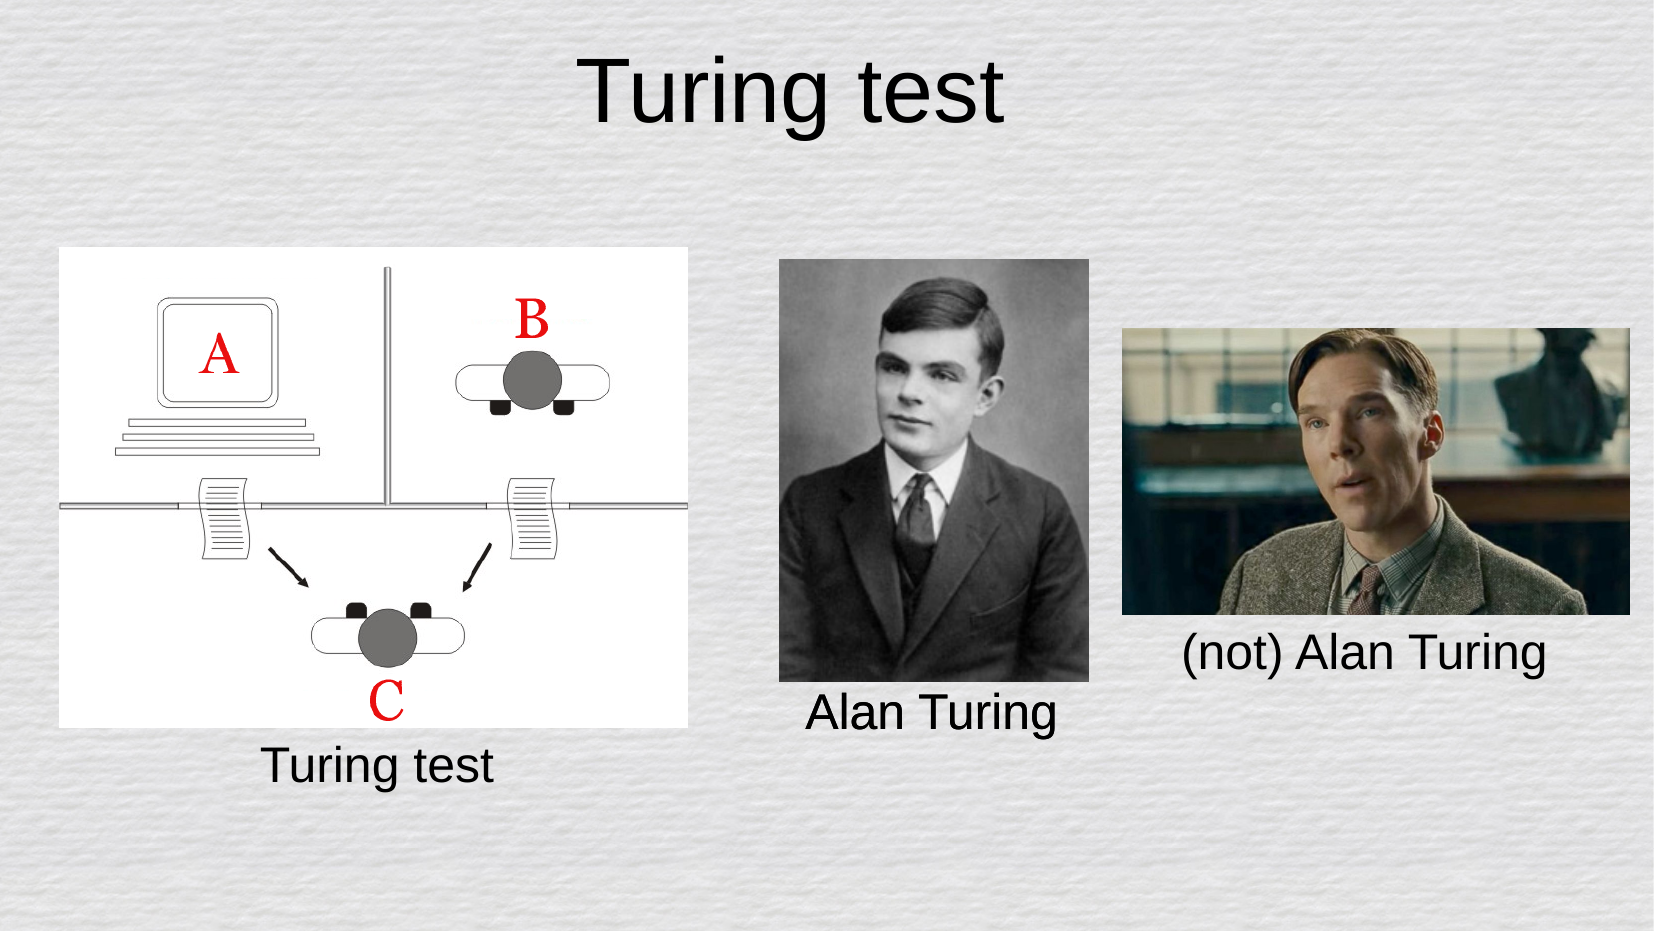

# Turing test
(not) Alan Turing
Alan Turing
Alan Turing
Turing test